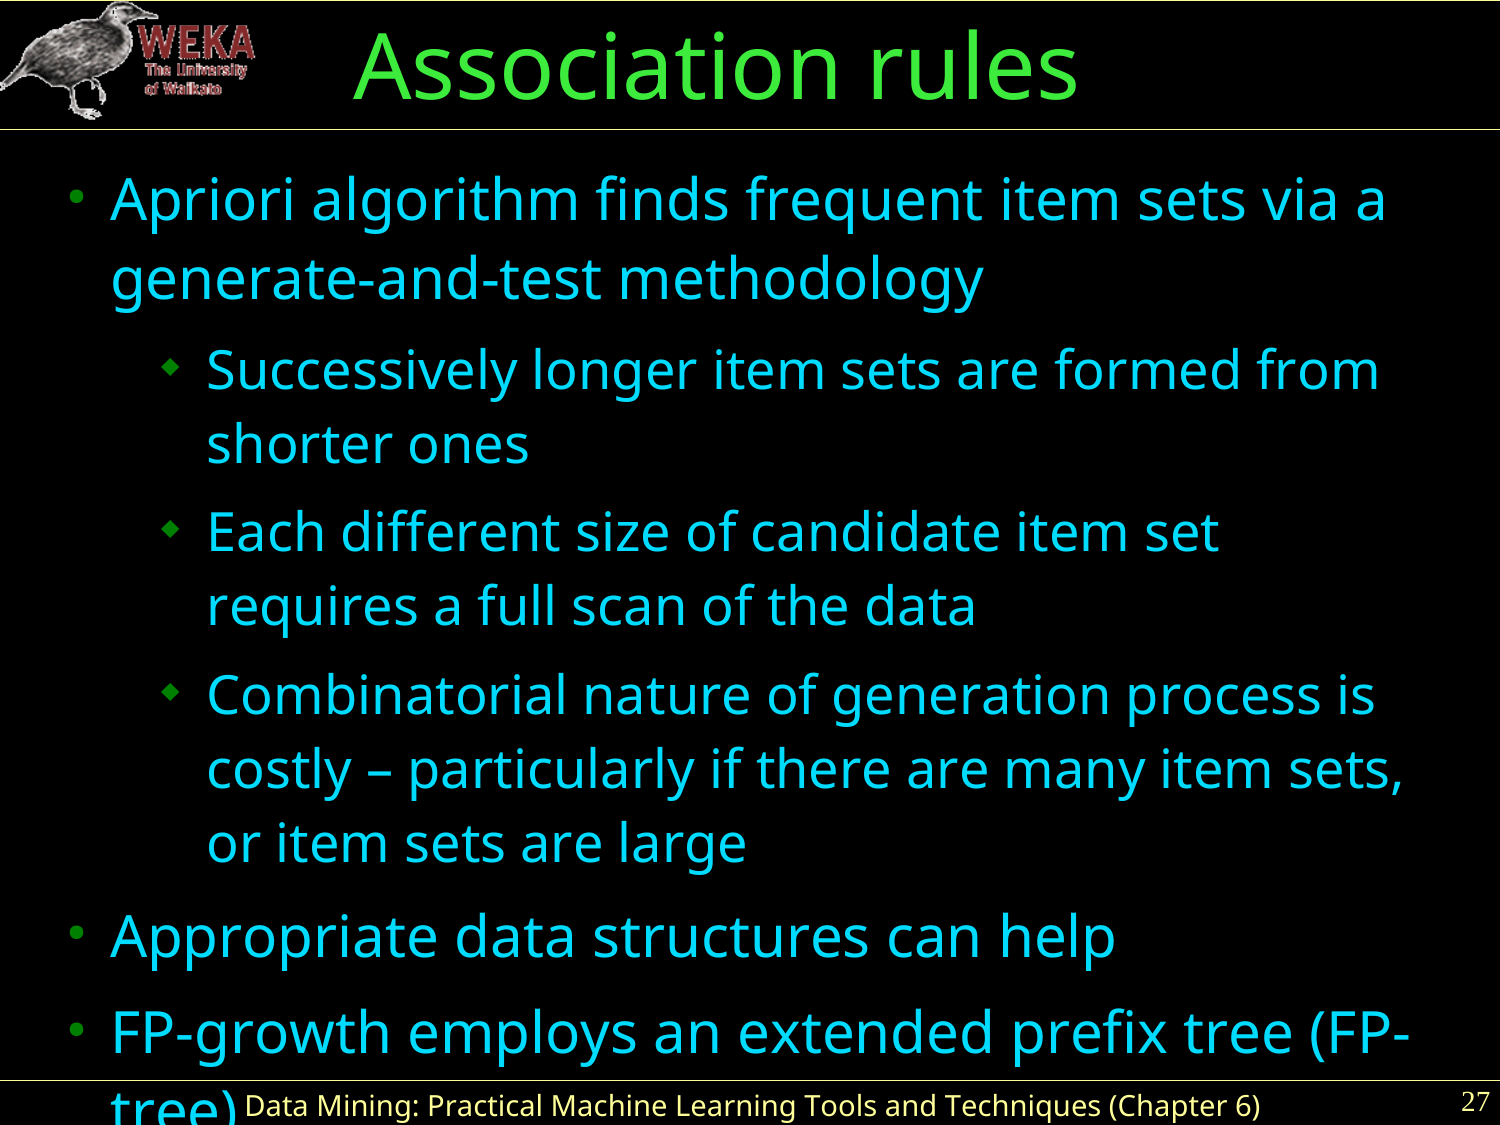

# Association rules
Apriori algorithm finds frequent item sets via a generate-and-test methodology
Successively longer item sets are formed from shorter ones
Each different size of candidate item set requires a full scan of the data
Combinatorial nature of generation process is costly – particularly if there are many item sets, or item sets are large
Appropriate data structures can help
FP-growth employs an extended prefix tree (FP-tree)
Data Mining: Practical Machine Learning Tools and Techniques (Chapter 6)
27